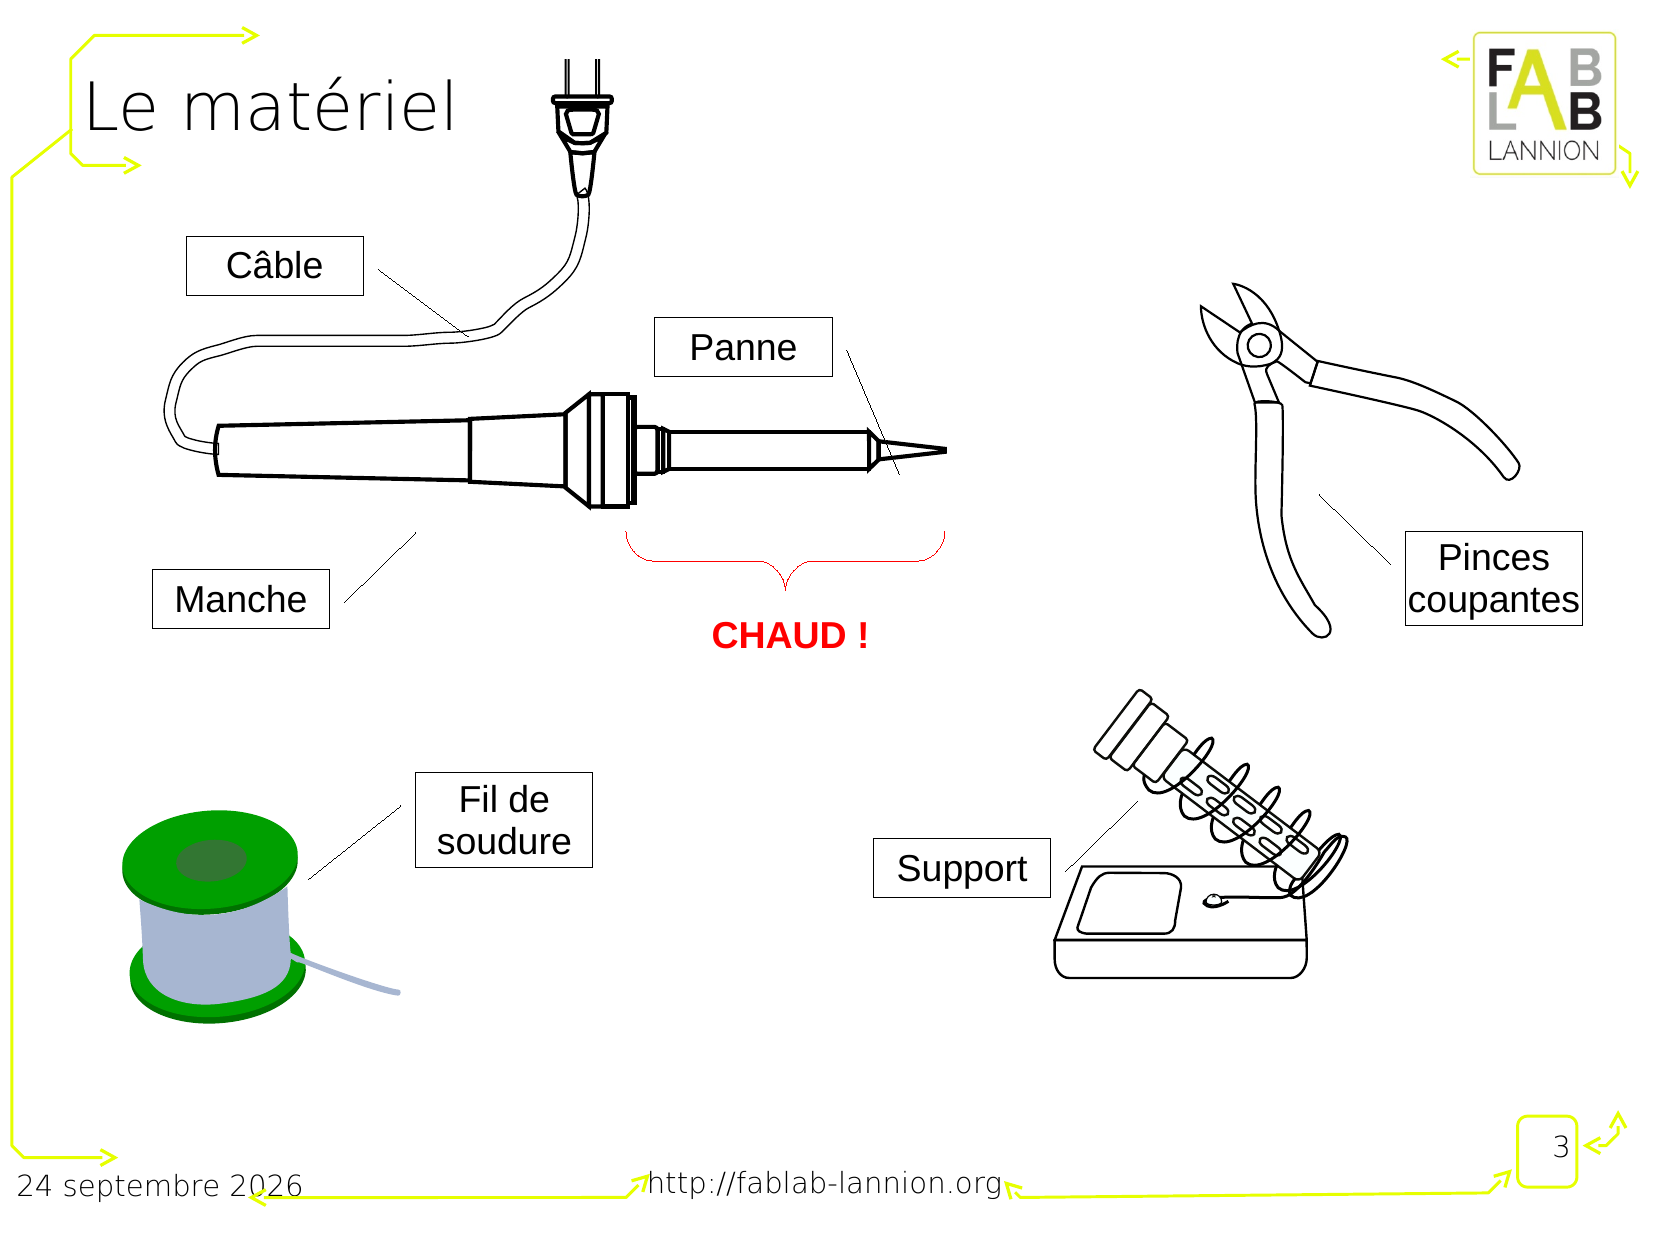

# Le matériel
Câble
Panne
Pinces
coupantes
Manche
CHAUD !
Fil de
soudure
Support
3